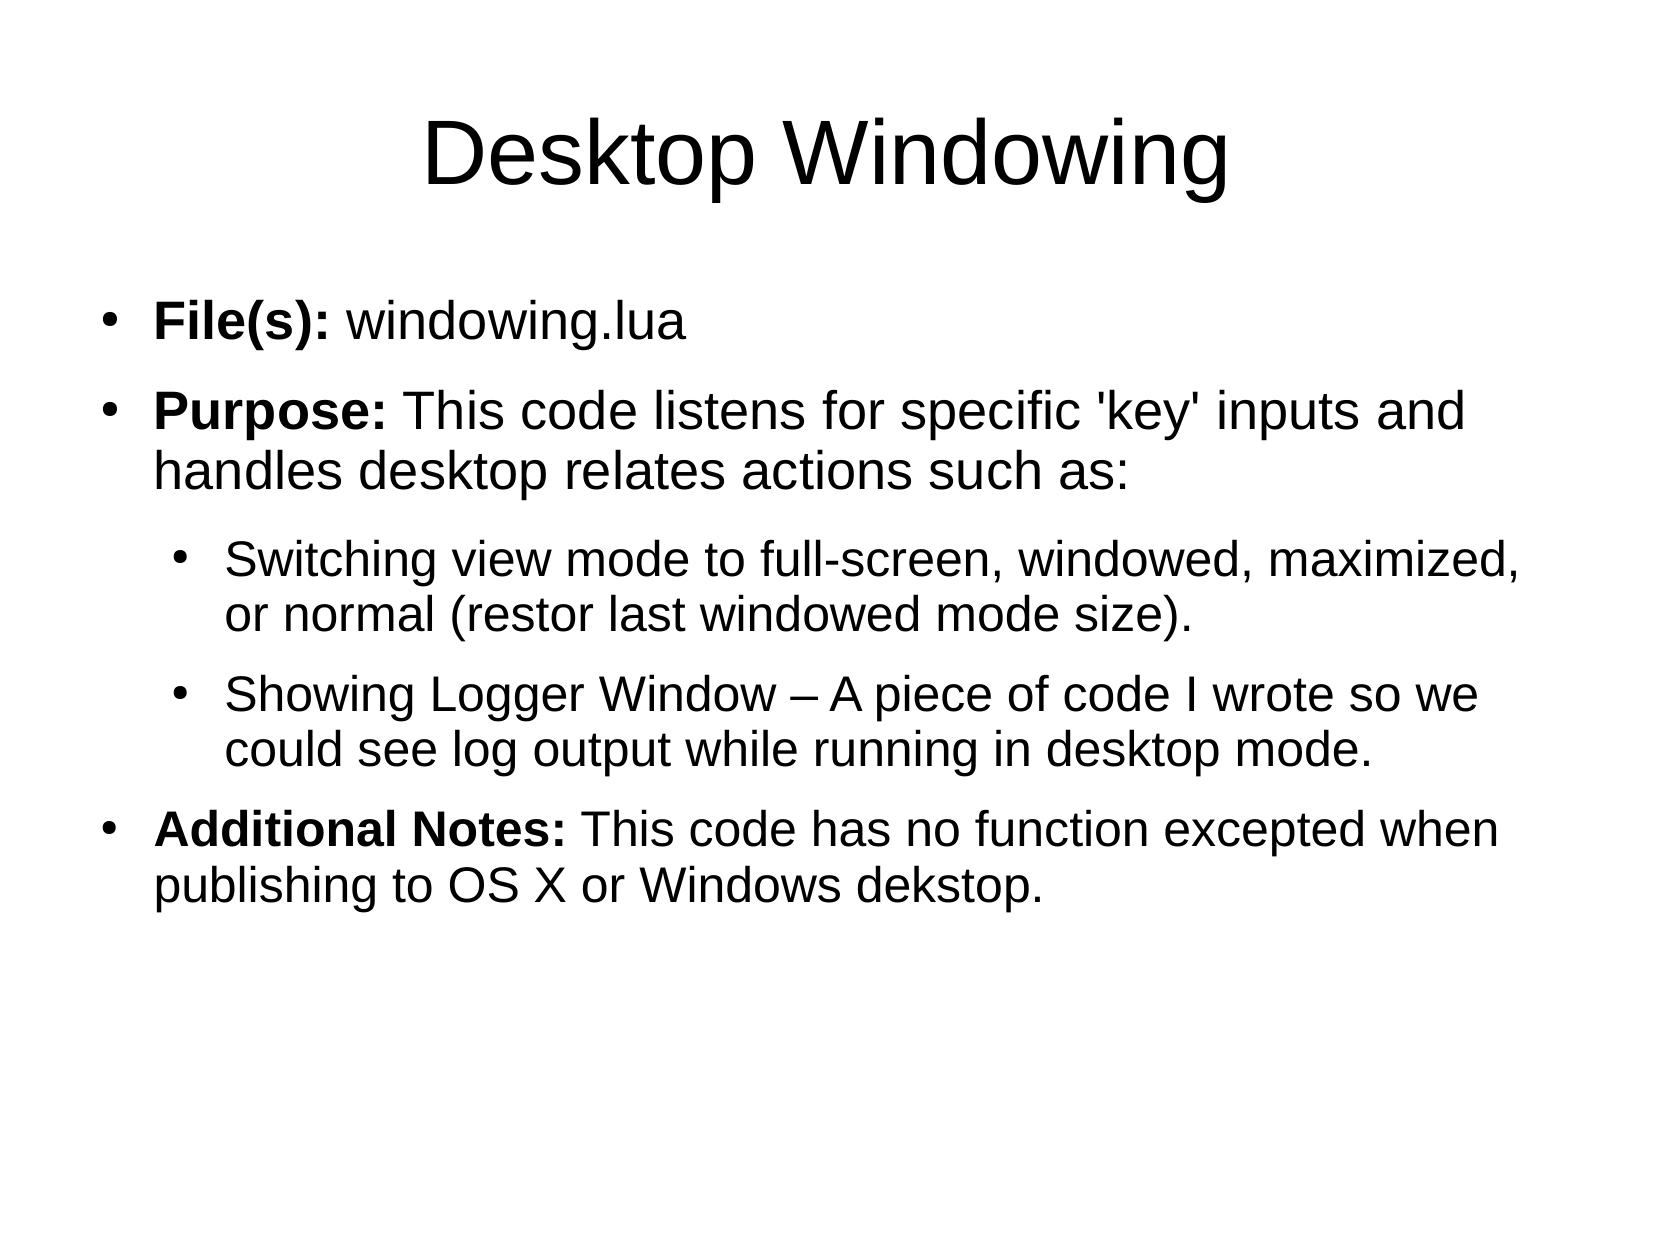

# Desktop Windowing
File(s): windowing.lua
Purpose: This code listens for specific 'key' inputs and handles desktop relates actions such as:
Switching view mode to full-screen, windowed, maximized, or normal (restor last windowed mode size).
Showing Logger Window – A piece of code I wrote so we could see log output while running in desktop mode.
Additional Notes: This code has no function excepted when publishing to OS X or Windows dekstop.